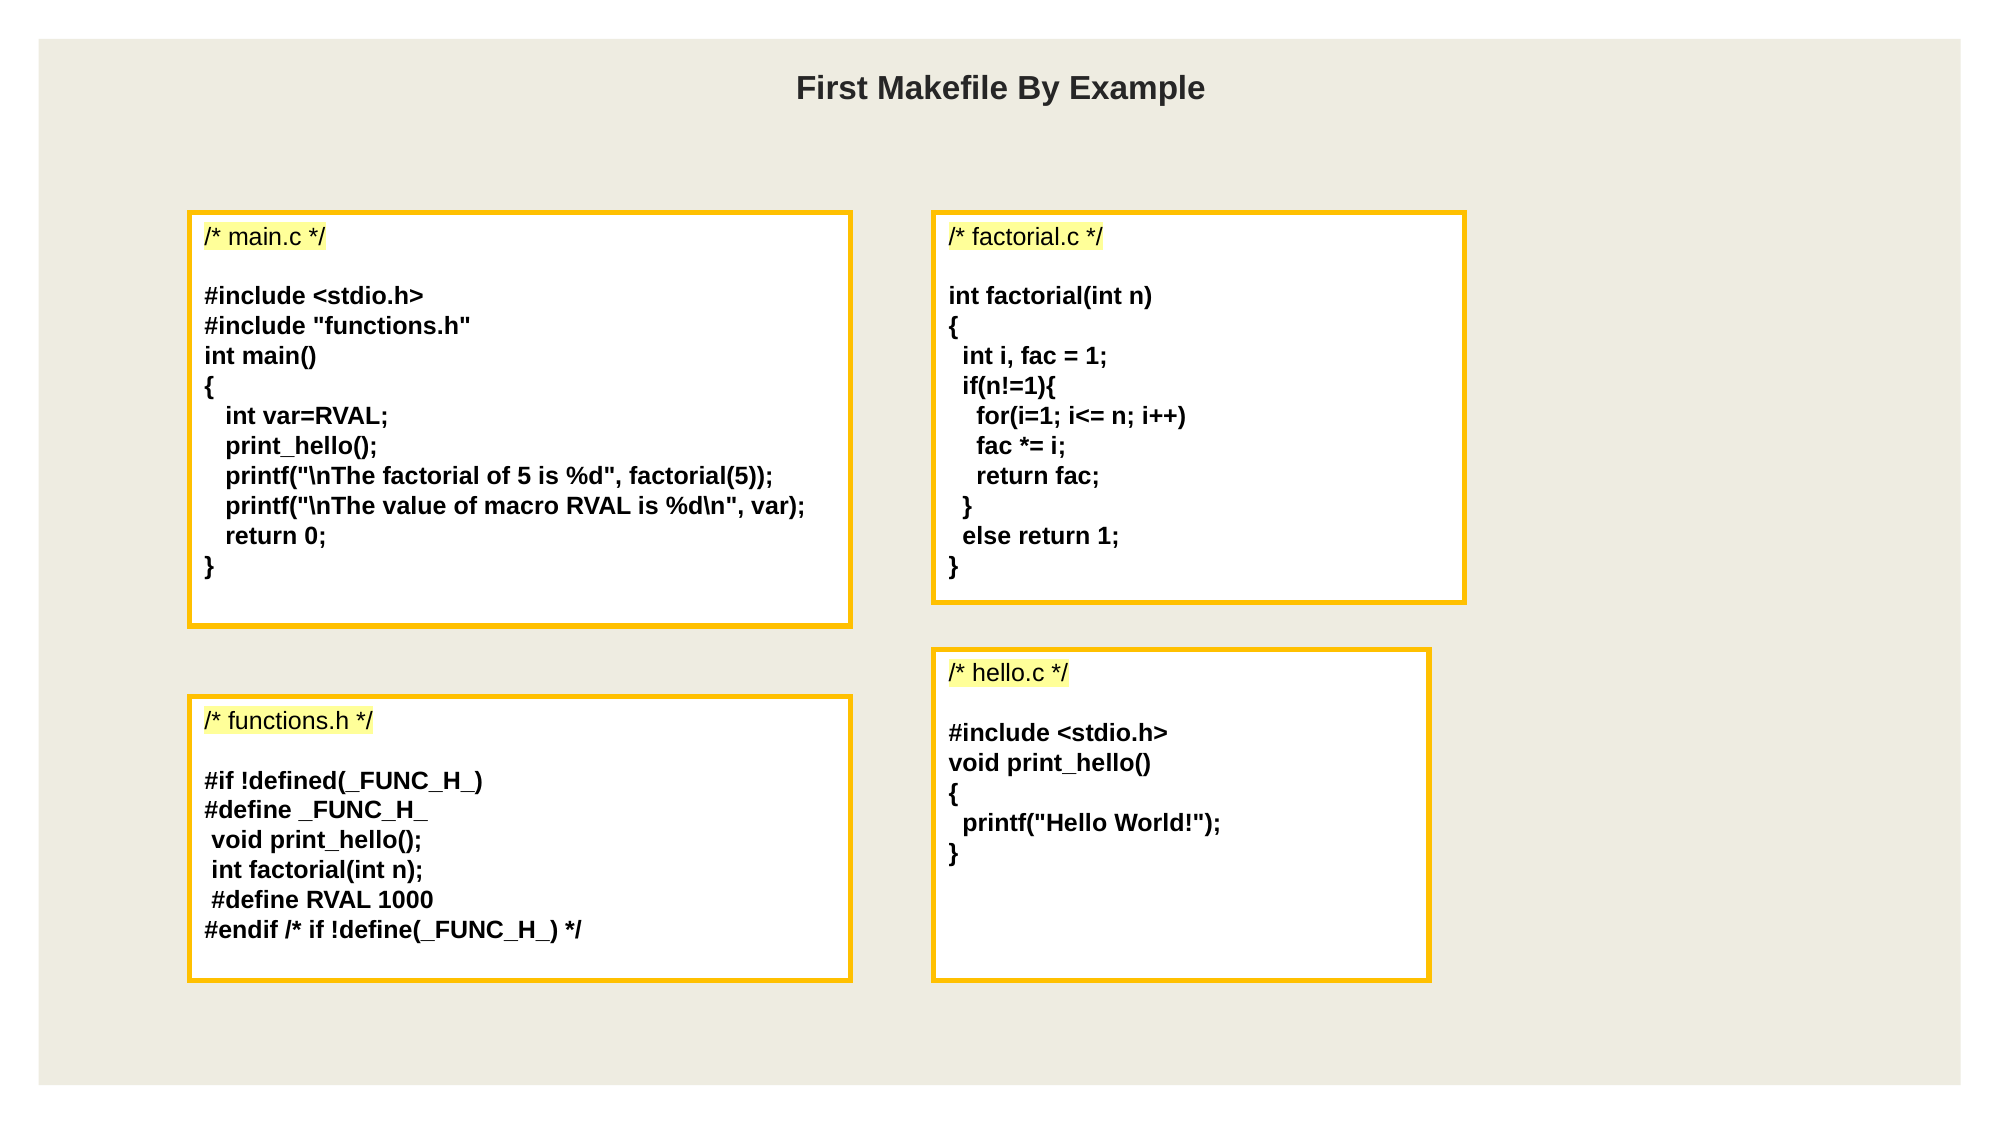

First Makefile By Example
/* main.c */
#include <stdio.h>
#include "functions.h"
int main()
{
 int var=RVAL;
 print_hello();
 printf("\nThe factorial of 5 is %d", factorial(5));
 printf("\nThe value of macro RVAL is %d\n", var);
 return 0;
}
/* factorial.c */
int factorial(int n)
{
 int i, fac = 1;
 if(n!=1){
 for(i=1; i<= n; i++)
 fac *= i;
 return fac;
 }
 else return 1;
}
/* hello.c */
#include <stdio.h>
void print_hello()
{
 printf("Hello World!");
}
/* functions.h */
#if !defined(_FUNC_H_)
#define _FUNC_H_
 void print_hello();
 int factorial(int n);
 #define RVAL 1000
#endif /* if !define(_FUNC_H_) */